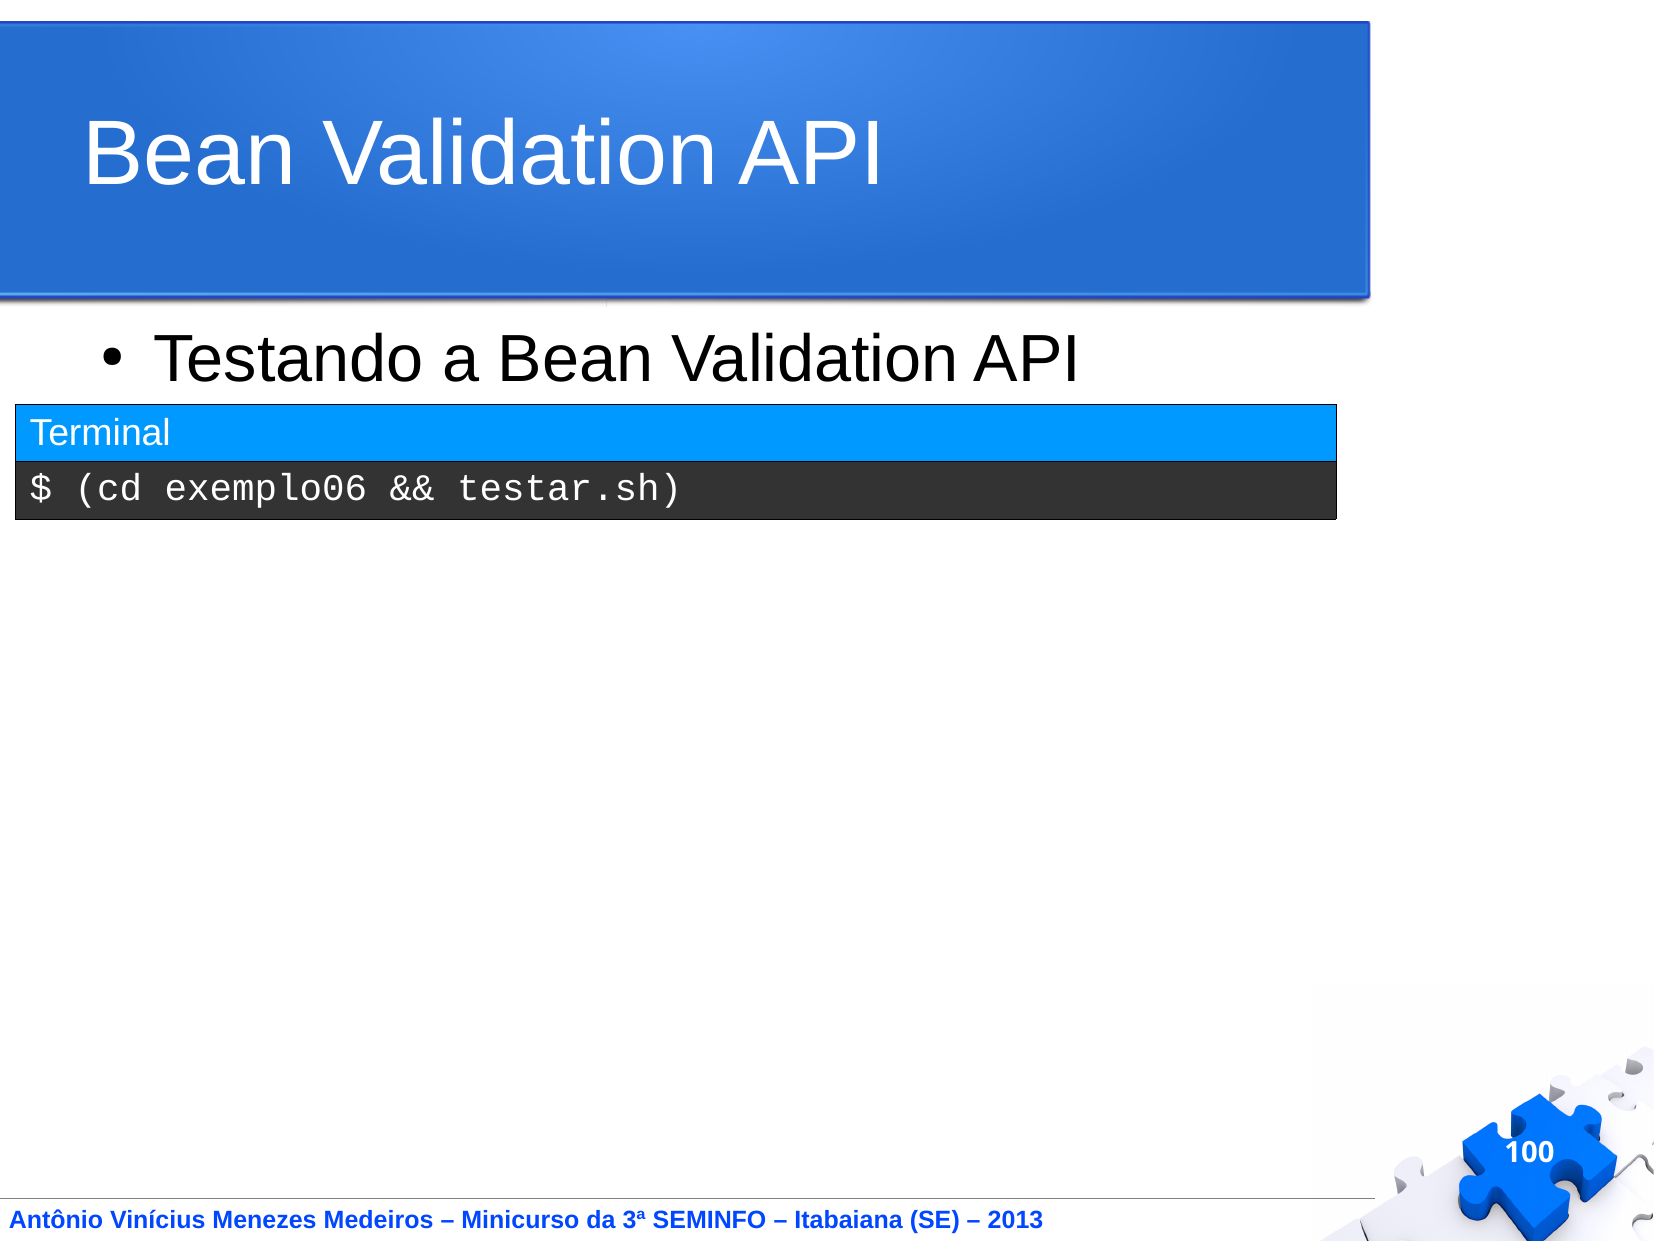

# Bean Validation API
Testando a Bean Validation API
| Terminal |
| --- |
| $ (cd exemplo06 && testar.sh) |
100